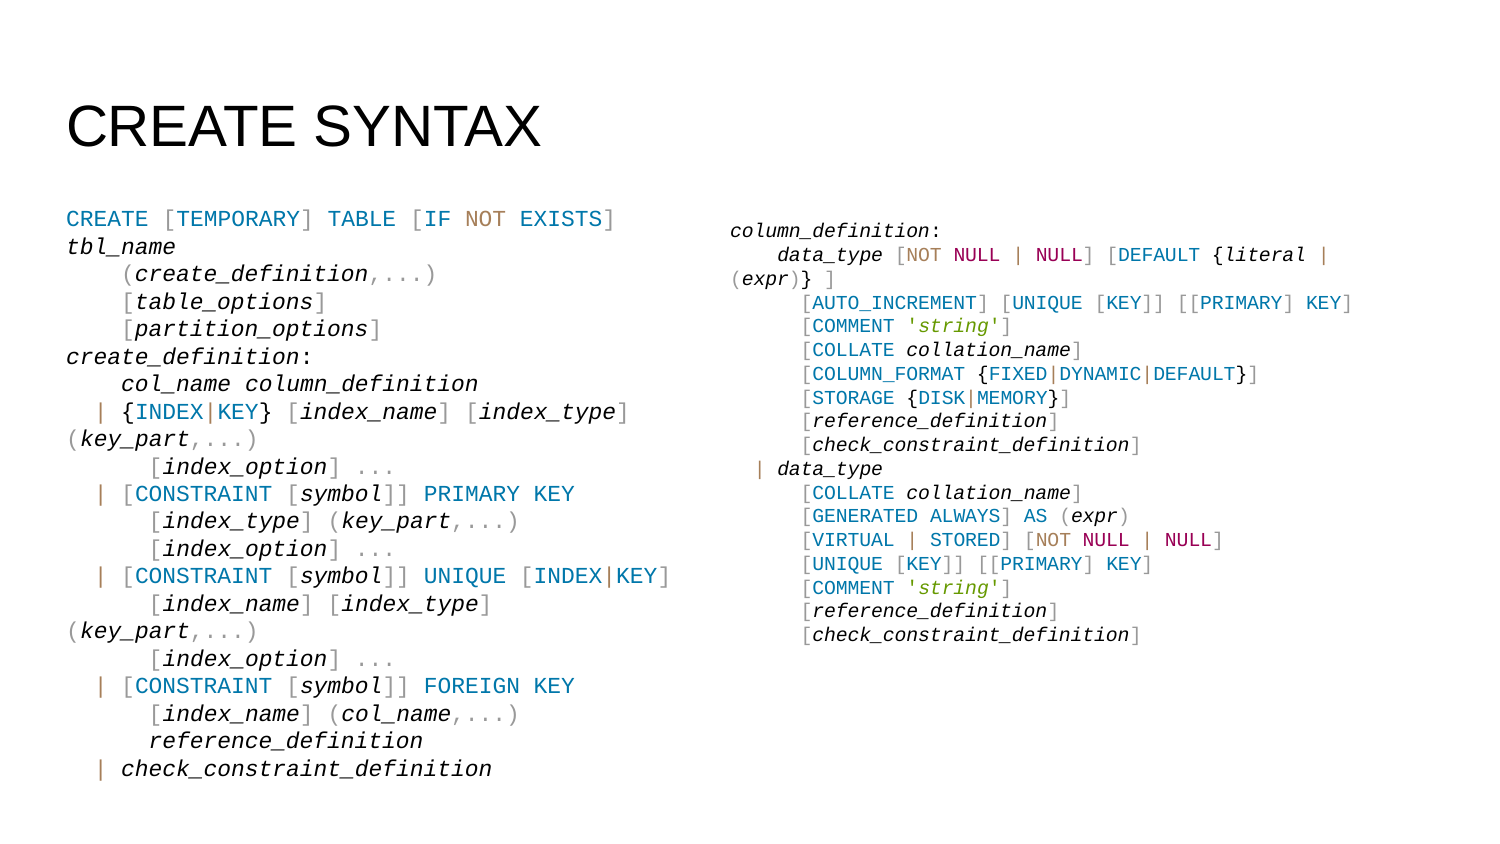

# CREATE SYNTAX
CREATE [TEMPORARY] TABLE [IF NOT EXISTS] tbl_name
 (create_definition,...)
 [table_options]
 [partition_options]
create_definition:
 col_name column_definition
 | {INDEX|KEY} [index_name] [index_type] (key_part,...)
 [index_option] ...
 | [CONSTRAINT [symbol]] PRIMARY KEY
 [index_type] (key_part,...)
 [index_option] ...
 | [CONSTRAINT [symbol]] UNIQUE [INDEX|KEY]
 [index_name] [index_type] (key_part,...)
 [index_option] ...
 | [CONSTRAINT [symbol]] FOREIGN KEY
 [index_name] (col_name,...)
 reference_definition
 | check_constraint_definition
column_definition:
 data_type [NOT NULL | NULL] [DEFAULT {literal | (expr)} ]
 [AUTO_INCREMENT] [UNIQUE [KEY]] [[PRIMARY] KEY]
 [COMMENT 'string']
 [COLLATE collation_name]
 [COLUMN_FORMAT {FIXED|DYNAMIC|DEFAULT}]
 [STORAGE {DISK|MEMORY}]
 [reference_definition]
 [check_constraint_definition]
 | data_type
 [COLLATE collation_name]
 [GENERATED ALWAYS] AS (expr)
 [VIRTUAL | STORED] [NOT NULL | NULL]
 [UNIQUE [KEY]] [[PRIMARY] KEY]
 [COMMENT 'string']
 [reference_definition]
 [check_constraint_definition]